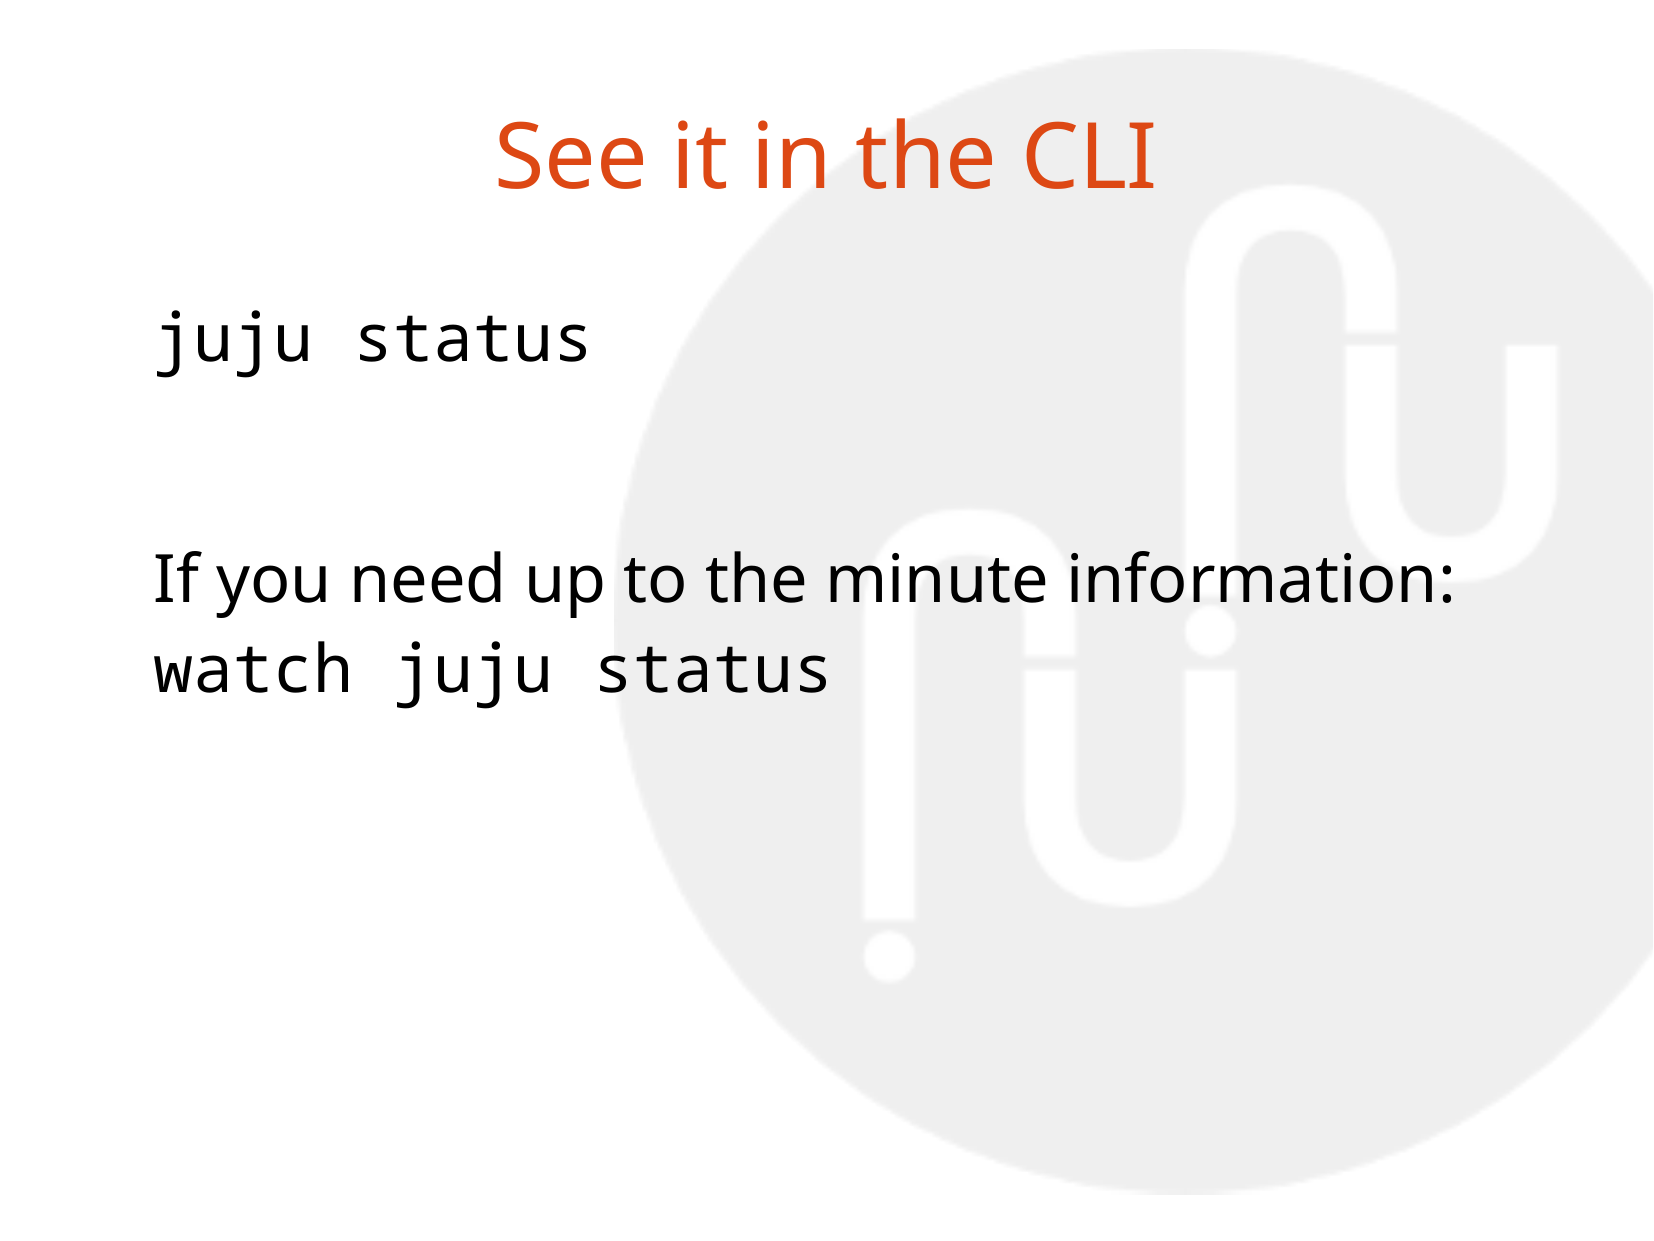

# See it in the CLI
juju status
If you need up to the minute information: watch juju status